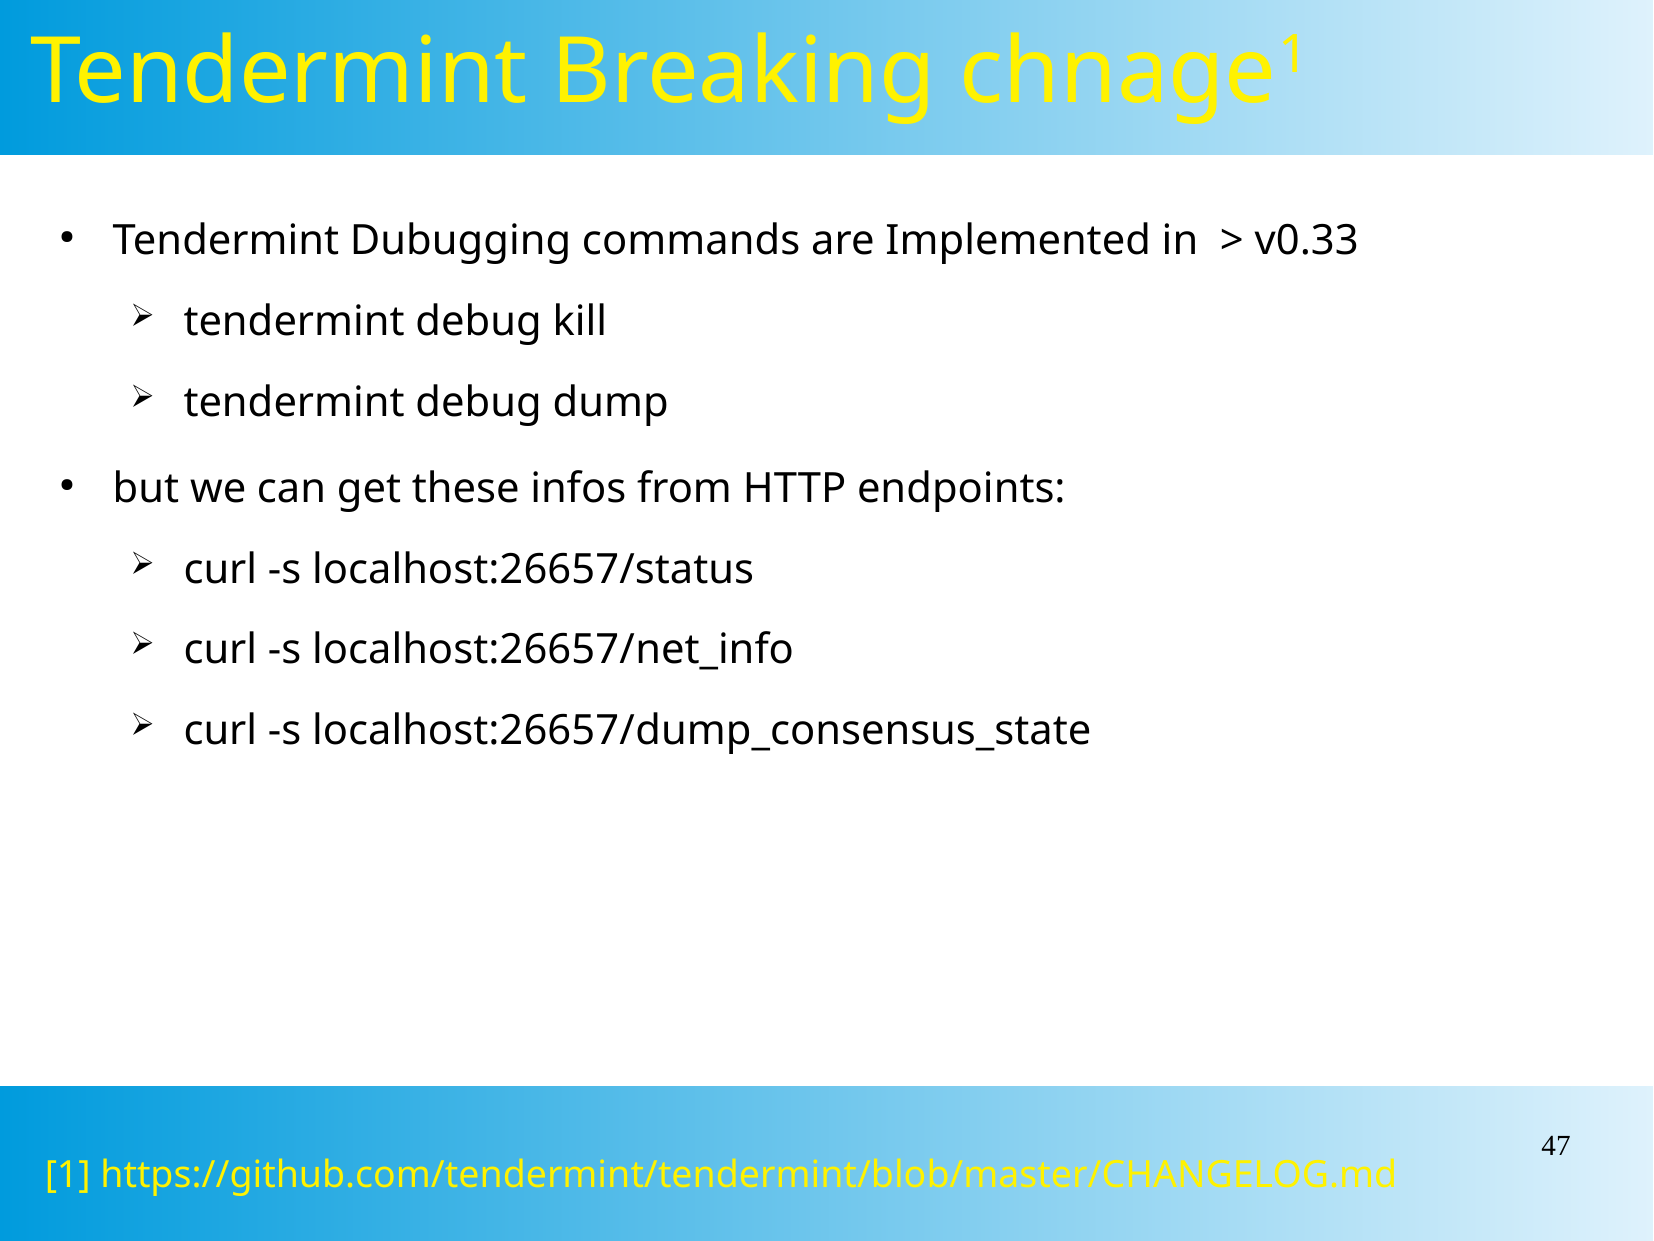

# Tendermint Breaking chnage1
Tendermint Dubugging commands are Implemented in > v0.33
tendermint debug kill
tendermint debug dump
but we can get these infos from HTTP endpoints:
curl -s localhost:26657/status
curl -s localhost:26657/net_info
curl -s localhost:26657/dump_consensus_state
47
[1] https://github.com/tendermint/tendermint/blob/master/CHANGELOG.md